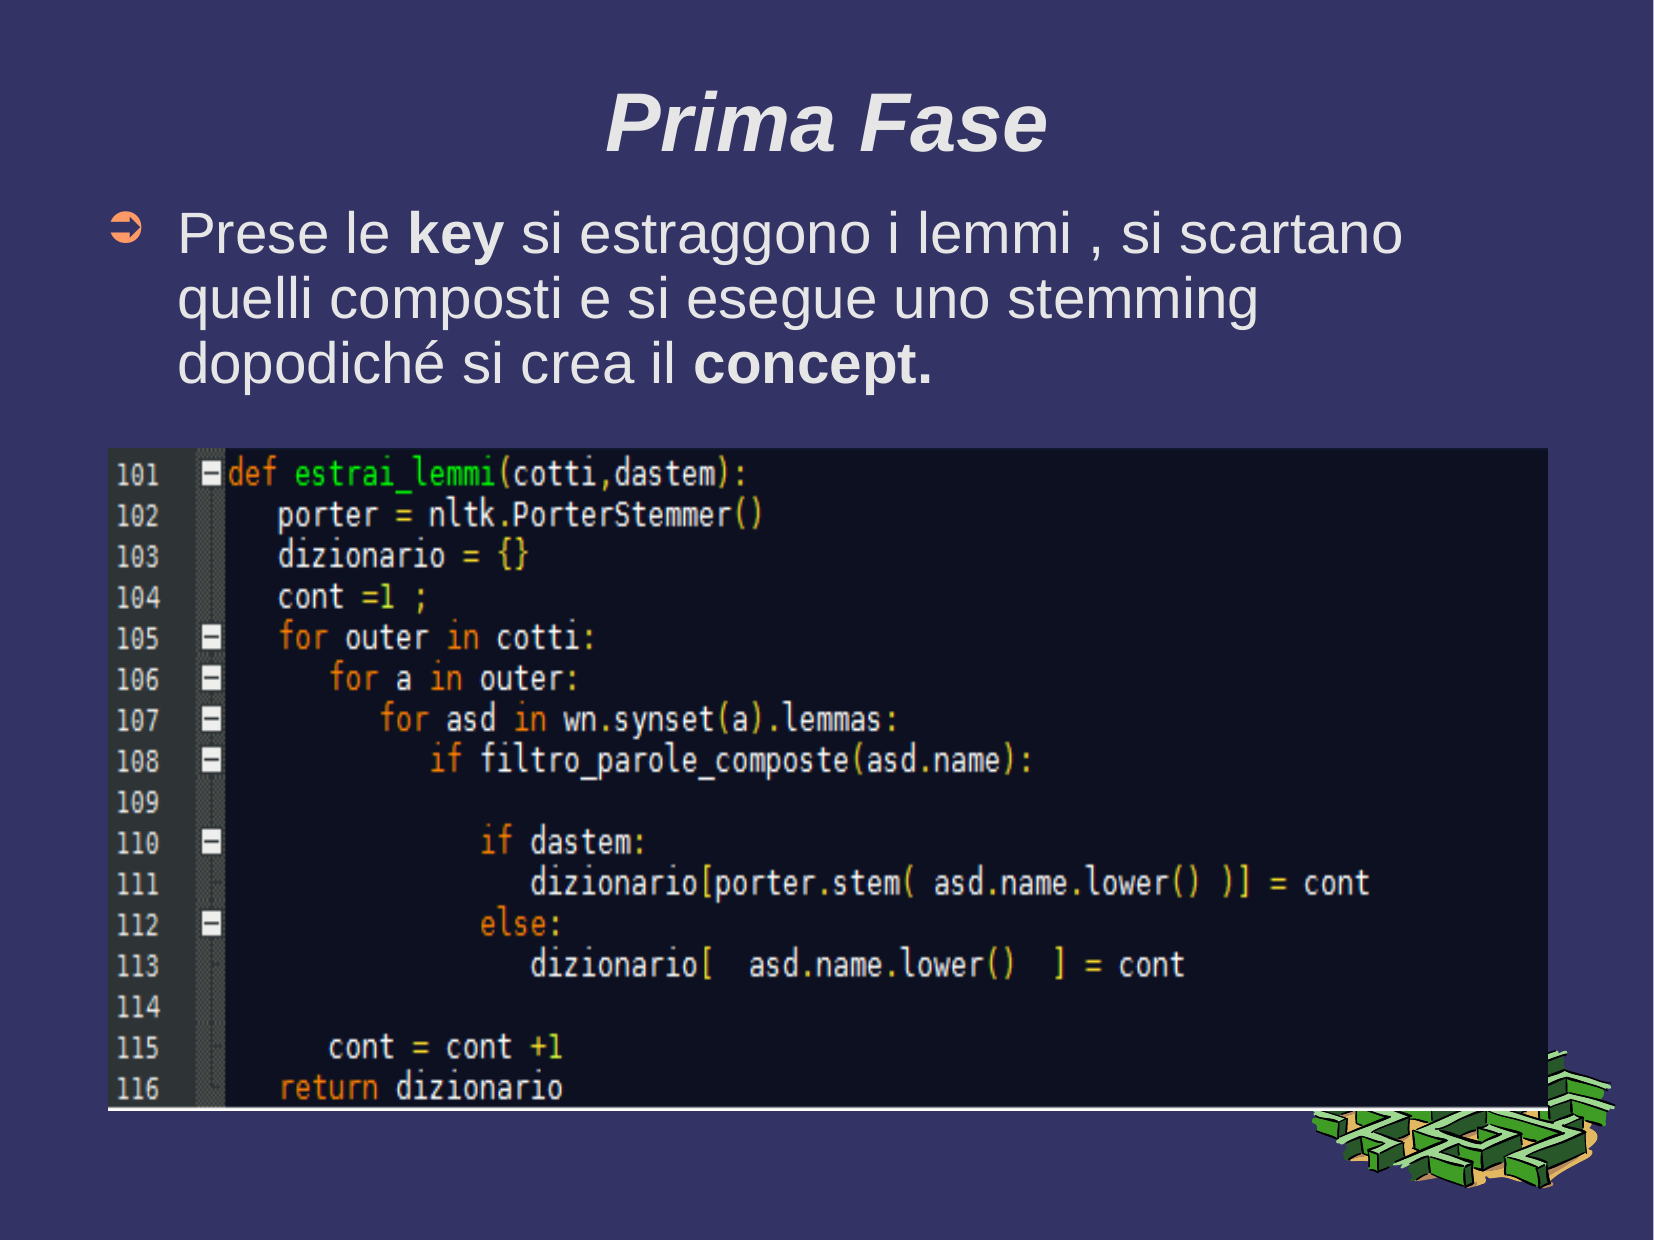

# Prima Fase
Prese le key si estraggono i lemmi , si scartano quelli composti e si esegue uno stemming dopodiché si crea il concept.